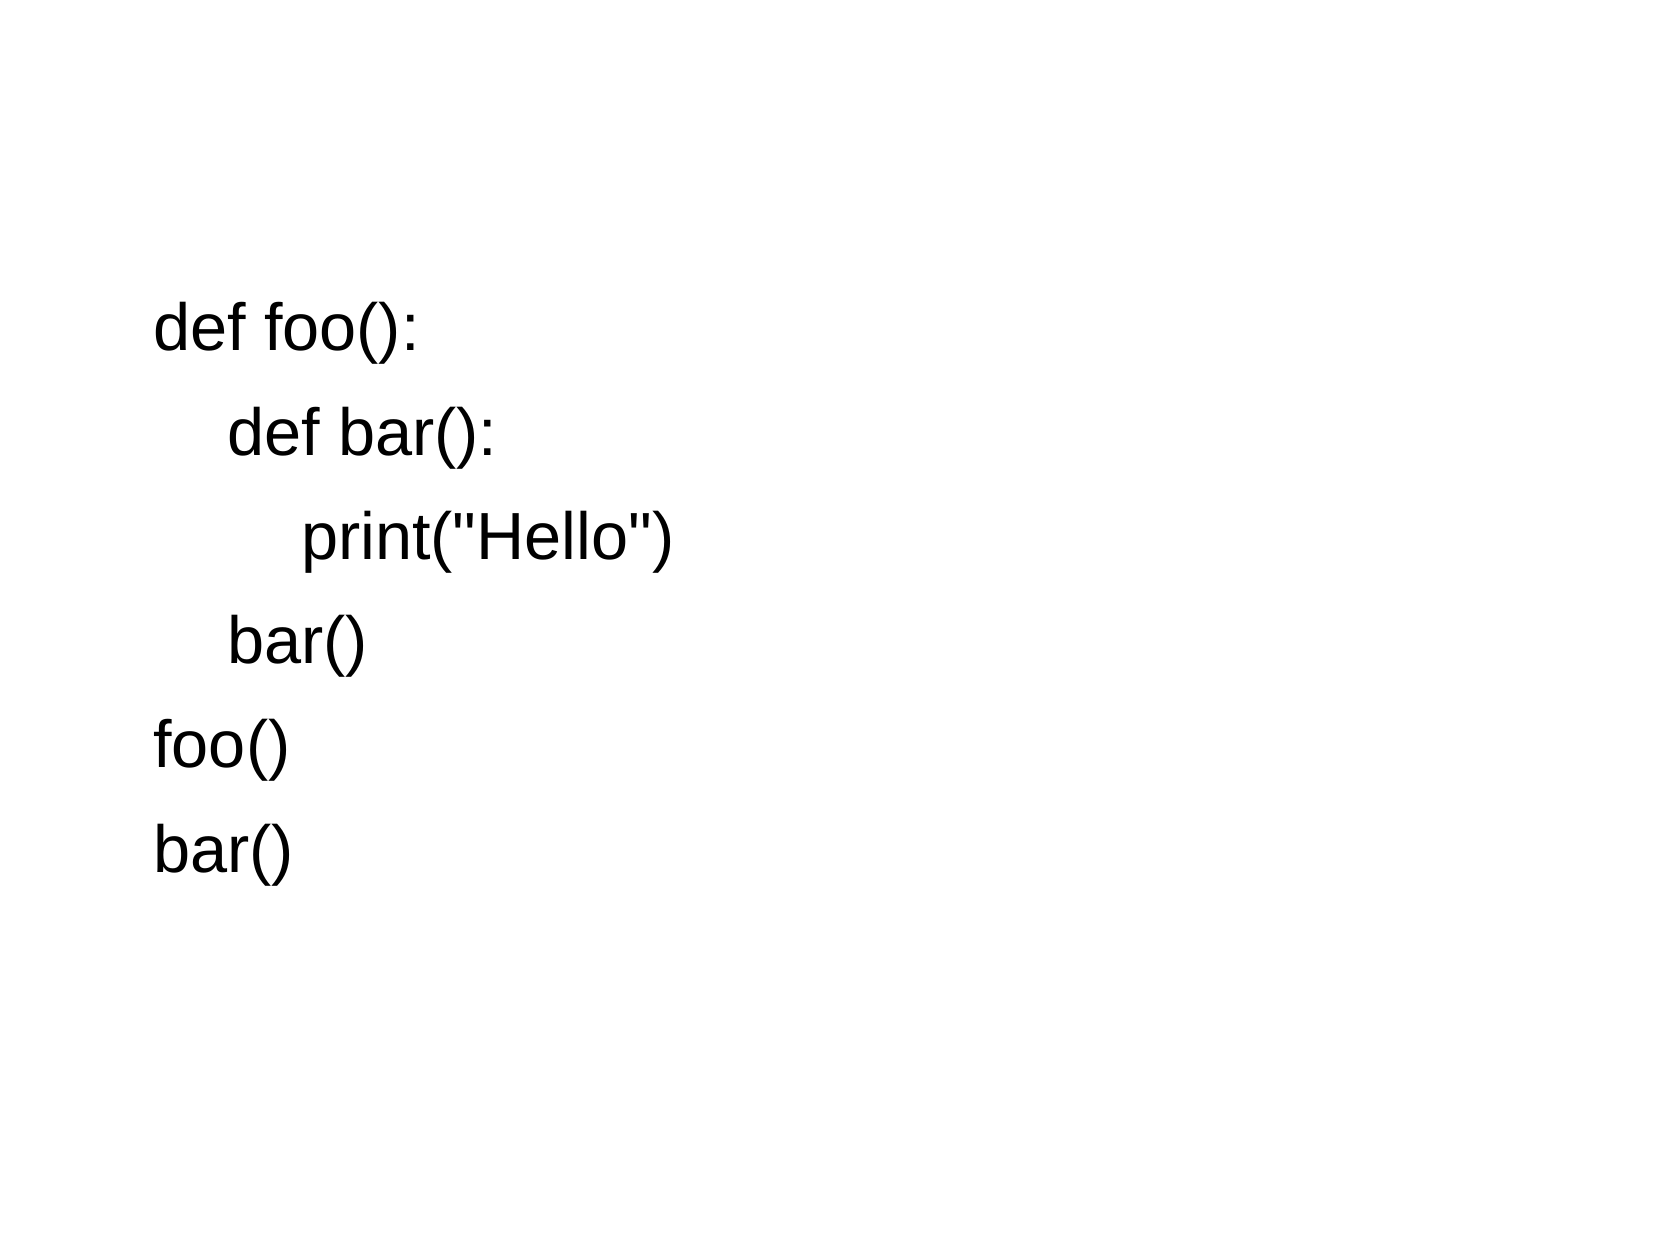

#
def foo():
 def bar():
 print("Hello")
 bar()
foo()
bar()